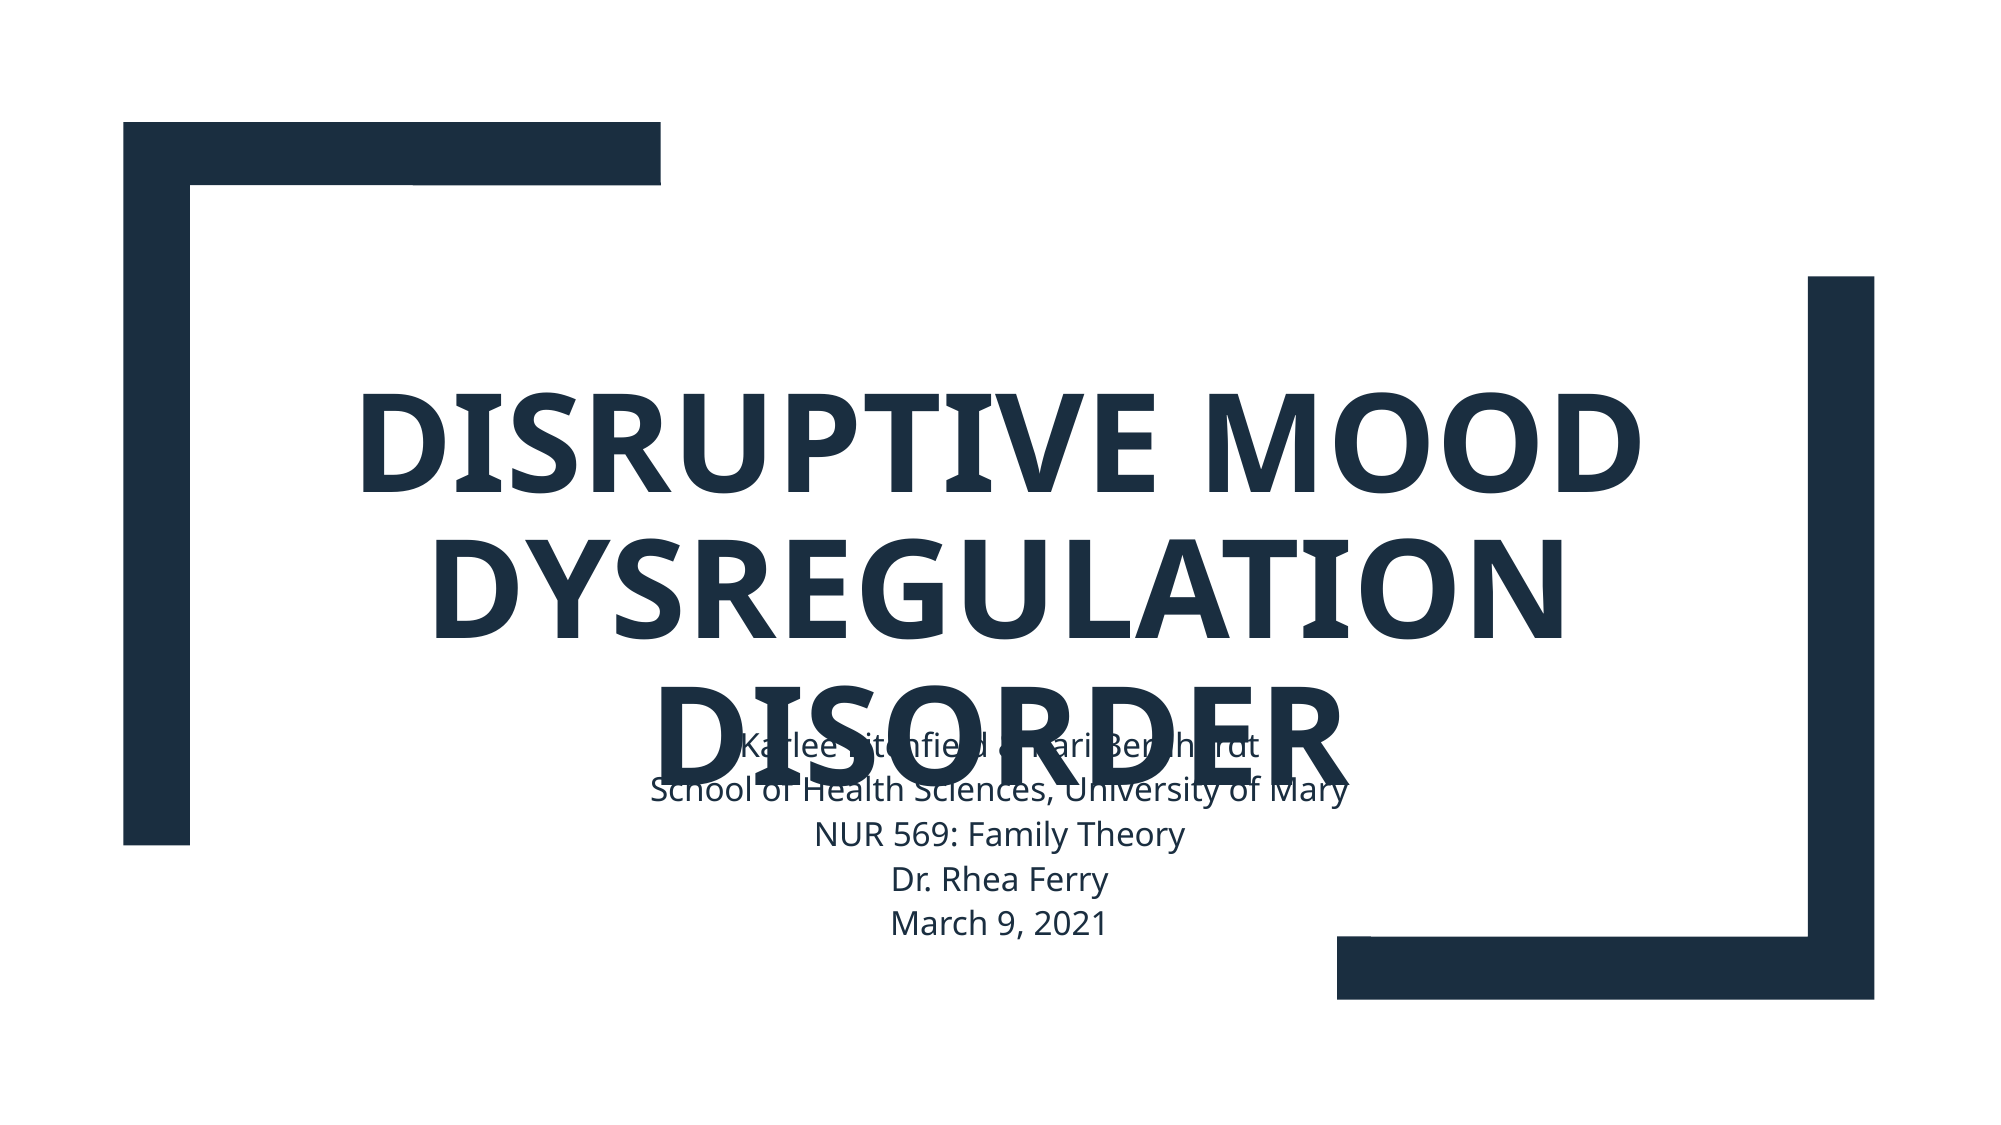

# Disruptive Mood Dysregulation Disorder
Karlee Litchfield & Kari Bernhardt
School of Health Sciences, University of Mary
NUR 569: Family Theory
Dr. Rhea Ferry
March 9, 2021